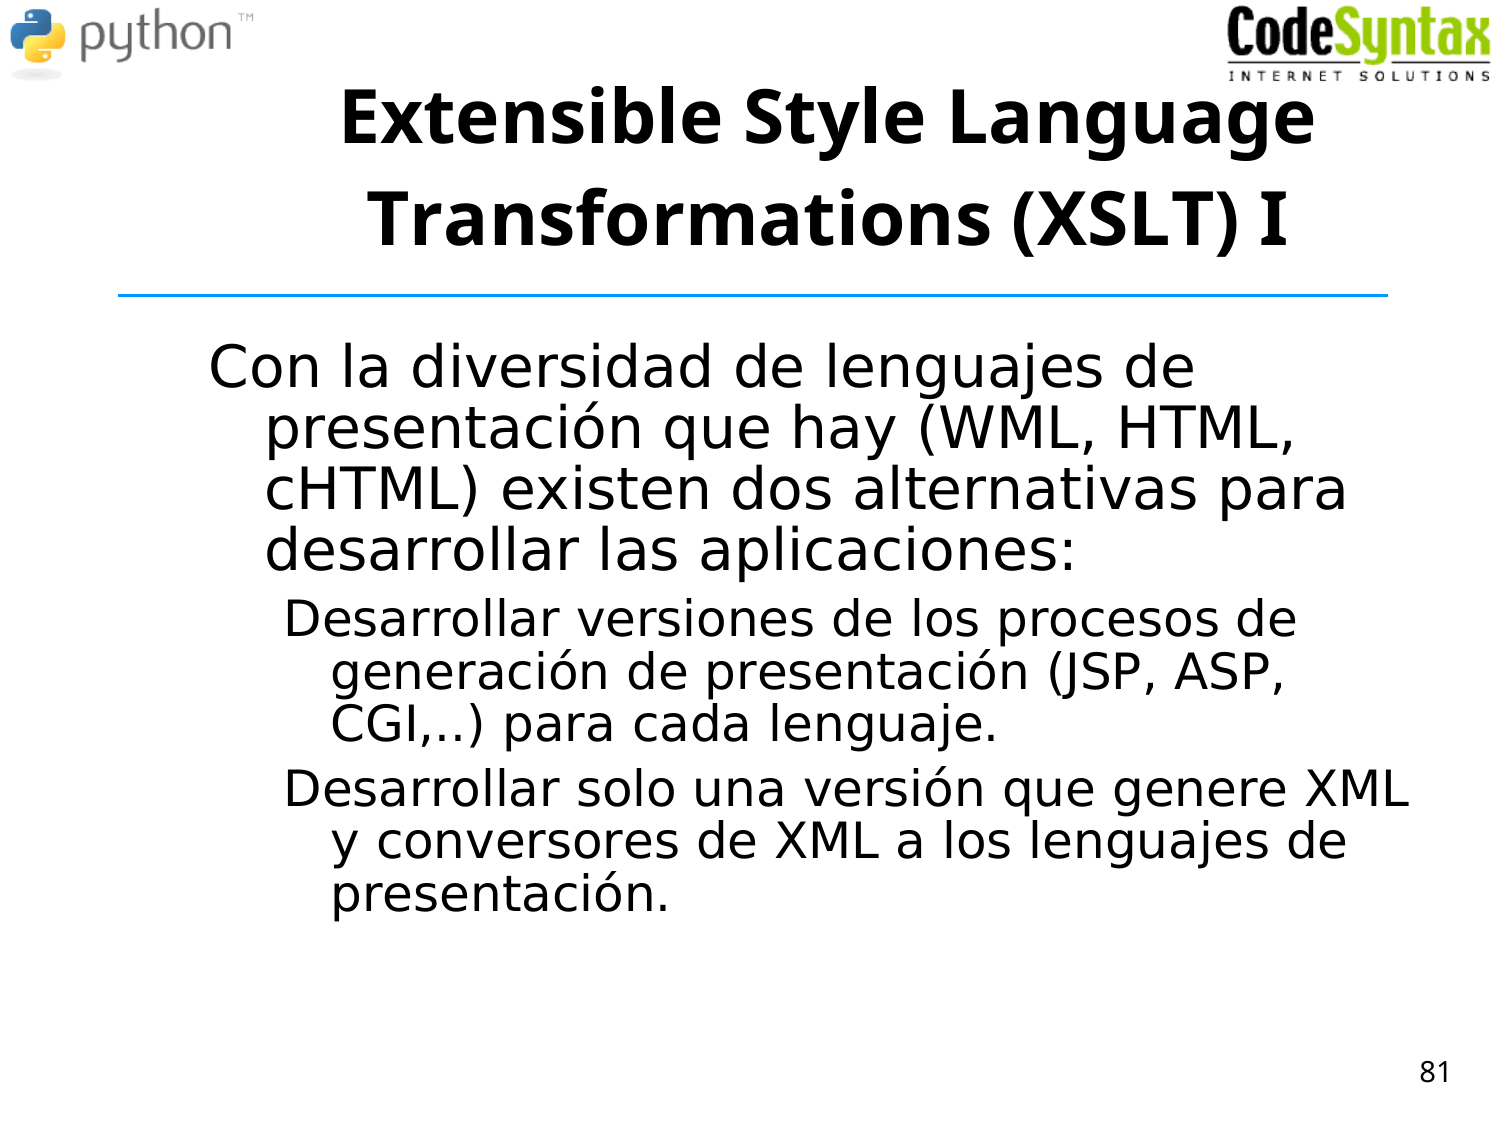

# Extensible Style Language Transformations (XSLT) I
Con la diversidad de lenguajes de presentación que hay (WML, HTML, cHTML) existen dos alternativas para desarrollar las aplicaciones:
Desarrollar versiones de los procesos de generación de presentación (JSP, ASP, CGI,..) para cada lenguaje.
Desarrollar solo una versión que genere XML y conversores de XML a los lenguajes de presentación.
81